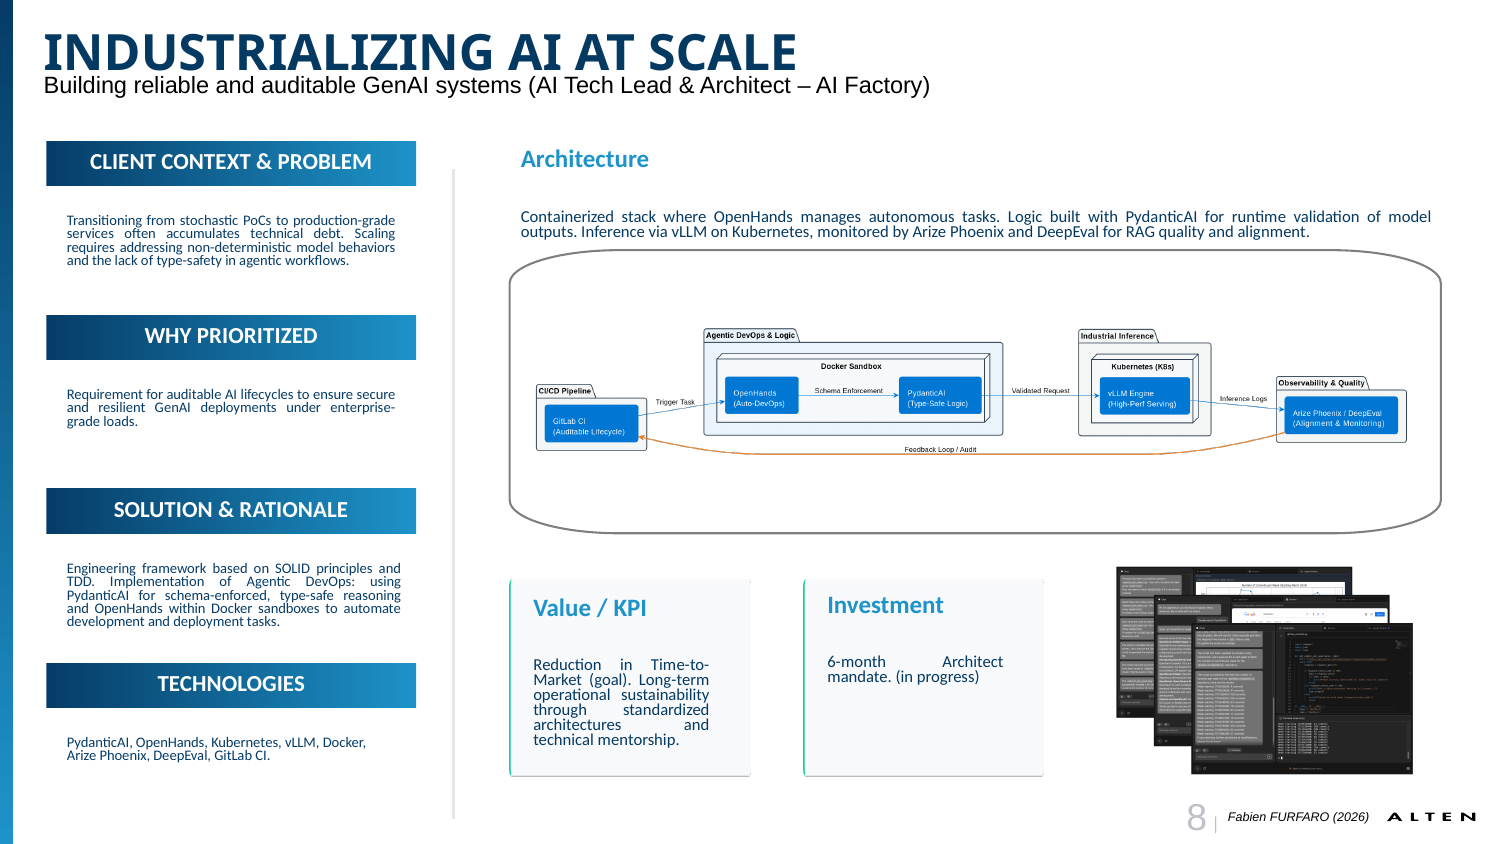

Fabien FURFARO (2026)
Industrializing AI at Scale
# Building reliable and auditable GenAI systems (AI Tech Lead & Architect – AI Factory)
Client Context & Problem
Architecture
Containerized stack where OpenHands manages autonomous tasks. Logic built with PydanticAI for runtime validation of model outputs. Inference via vLLM on Kubernetes, monitored by Arize Phoenix and DeepEval for RAG quality and alignment.
Transitioning from stochastic PoCs to production-grade services often accumulates technical debt. Scaling requires addressing non-deterministic model behaviors and the lack of type-safety in agentic workflows.
Why Prioritized
Requirement for auditable AI lifecycles to ensure secure and resilient GenAI deployments under enterprise-grade loads.
Solution & Rationale
Engineering framework based on SOLID principles and TDD. Implementation of Agentic DevOps: using PydanticAI for schema-enforced, type-safe reasoning and OpenHands within Docker sandboxes to automate development and deployment tasks.
Investment
6-month Architect mandate. (in progress)
Value / KPI
Reduction in Time-to-Market (goal). Long-term operational sustainability through standardized architectures and technical mentorship.
Technologies
PydanticAI, OpenHands, Kubernetes, vLLM, Docker, Arize Phoenix, DeepEval, GitLab CI.
Fabien FURFARO (2026)